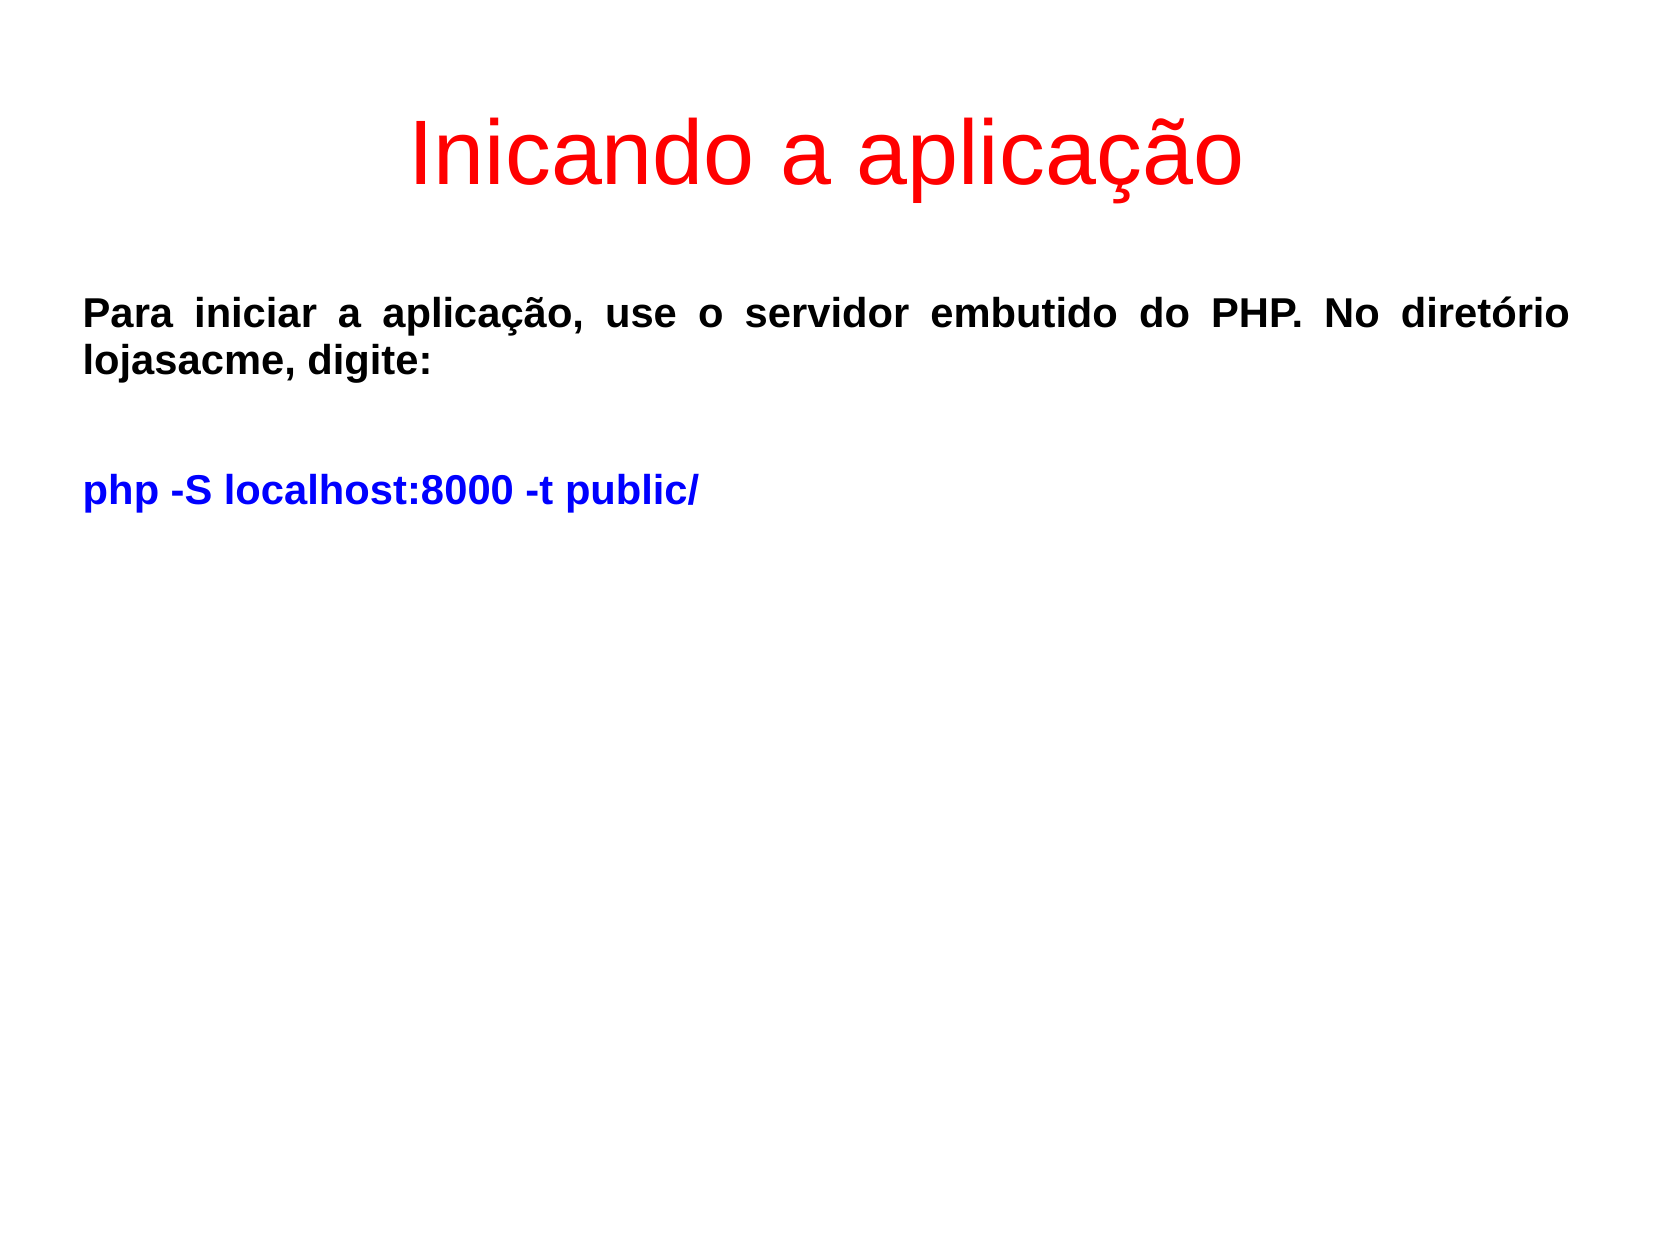

# Inicando a aplicação
Para iniciar a aplicação, use o servidor embutido do PHP. No diretório lojasacme, digite:
php -S localhost:8000 -t public/